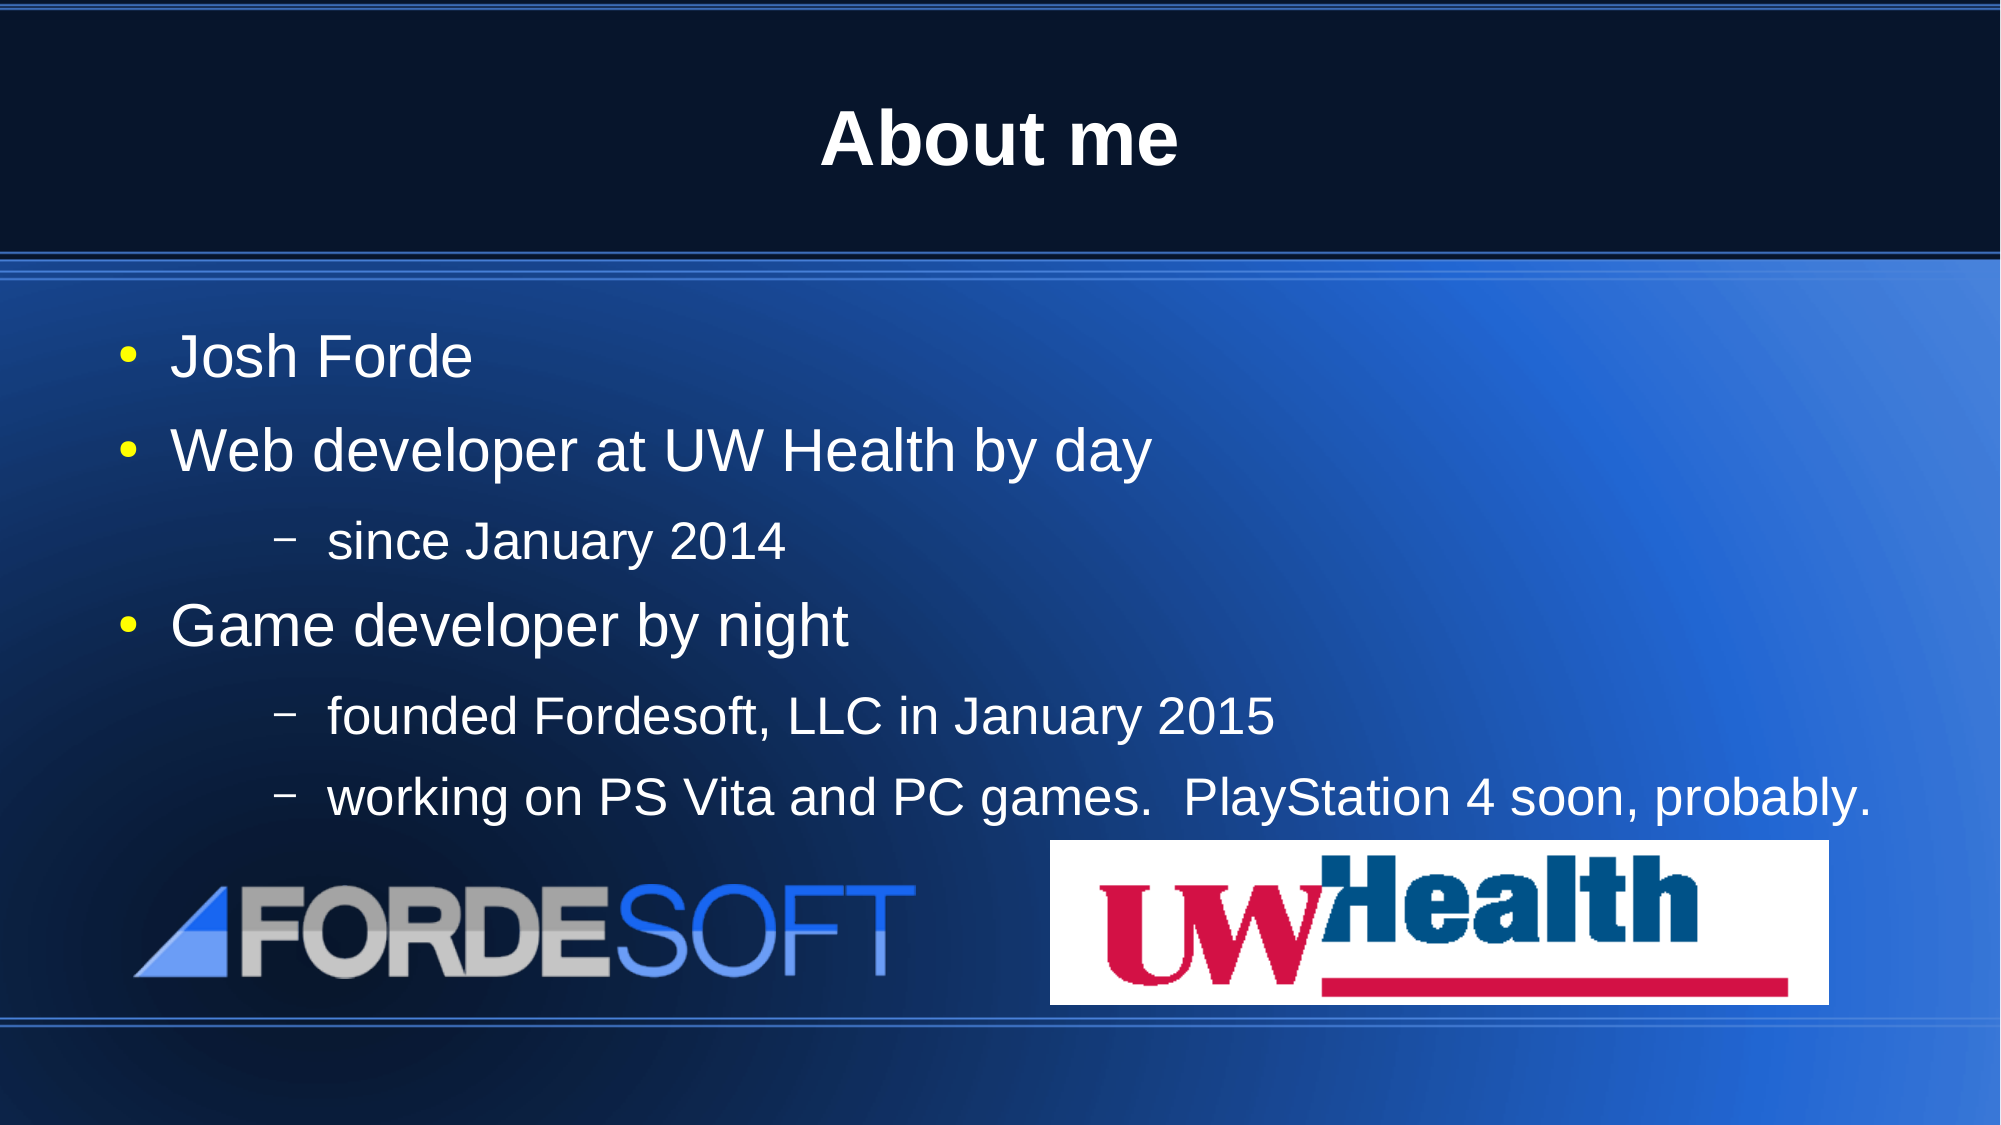

# About me
Josh Forde
Web developer at UW Health by day
since January 2014
Game developer by night
founded Fordesoft, LLC in January 2015
working on PS Vita and PC games. PlayStation 4 soon, probably.